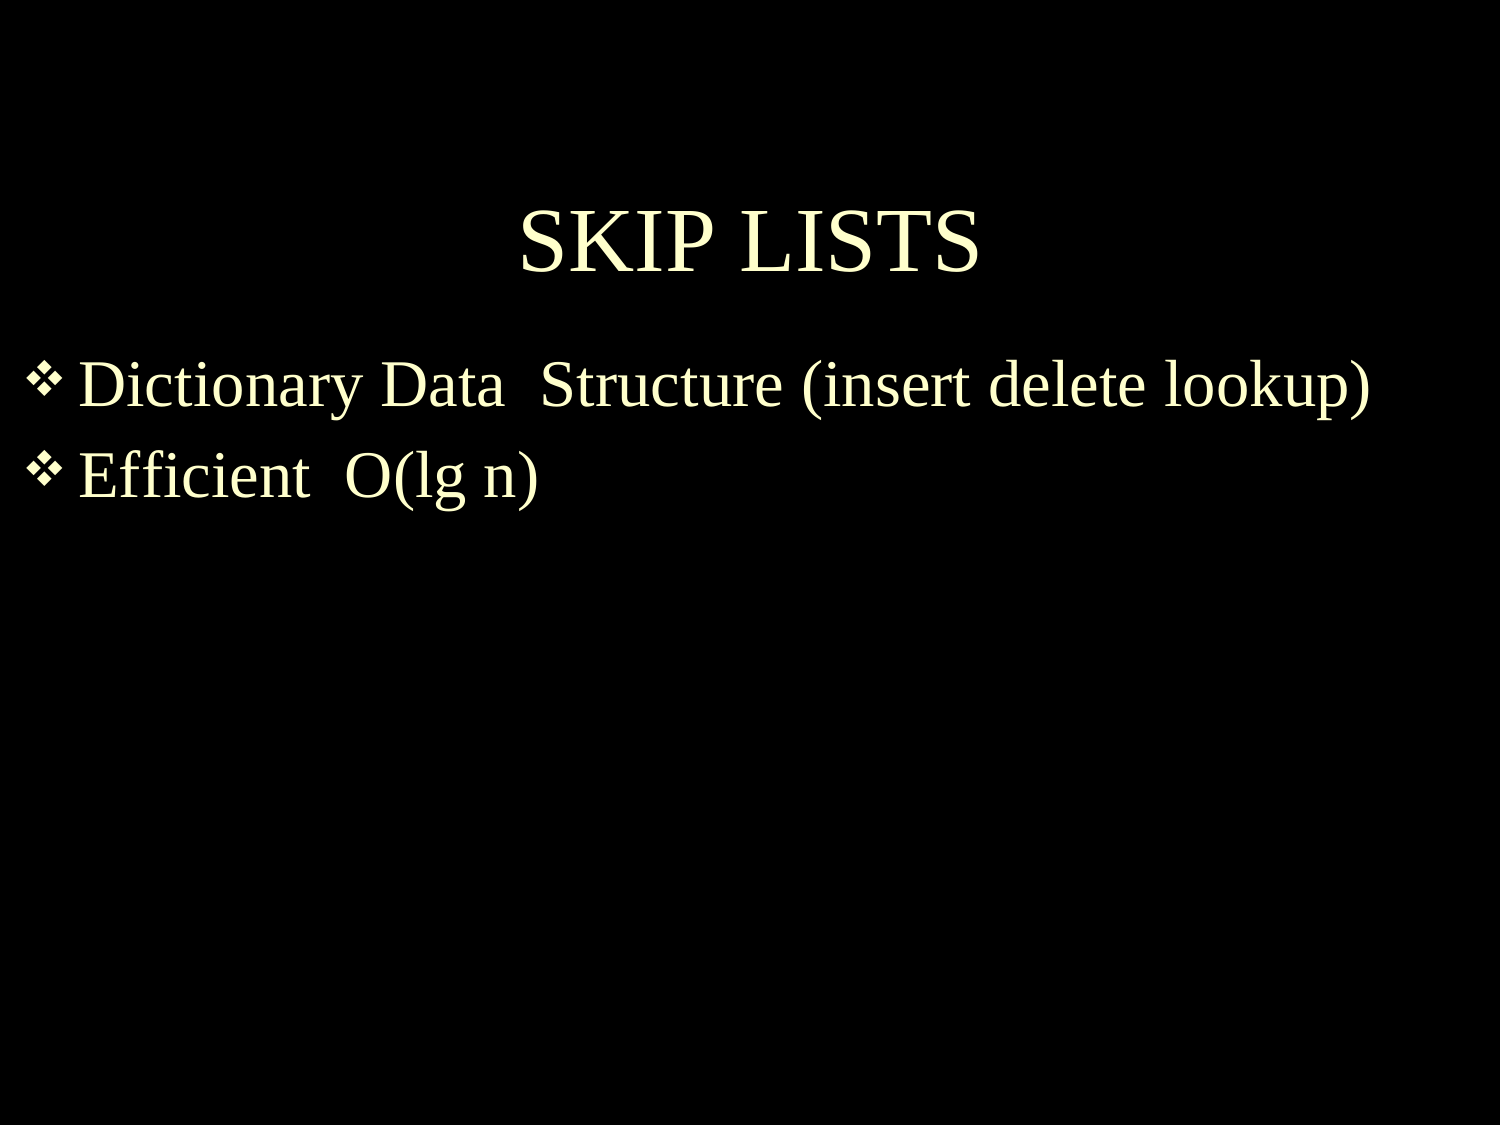

# SKIP LISTS
Dictionary Data Structure (insert delete lookup)
Efficient O(lg n)